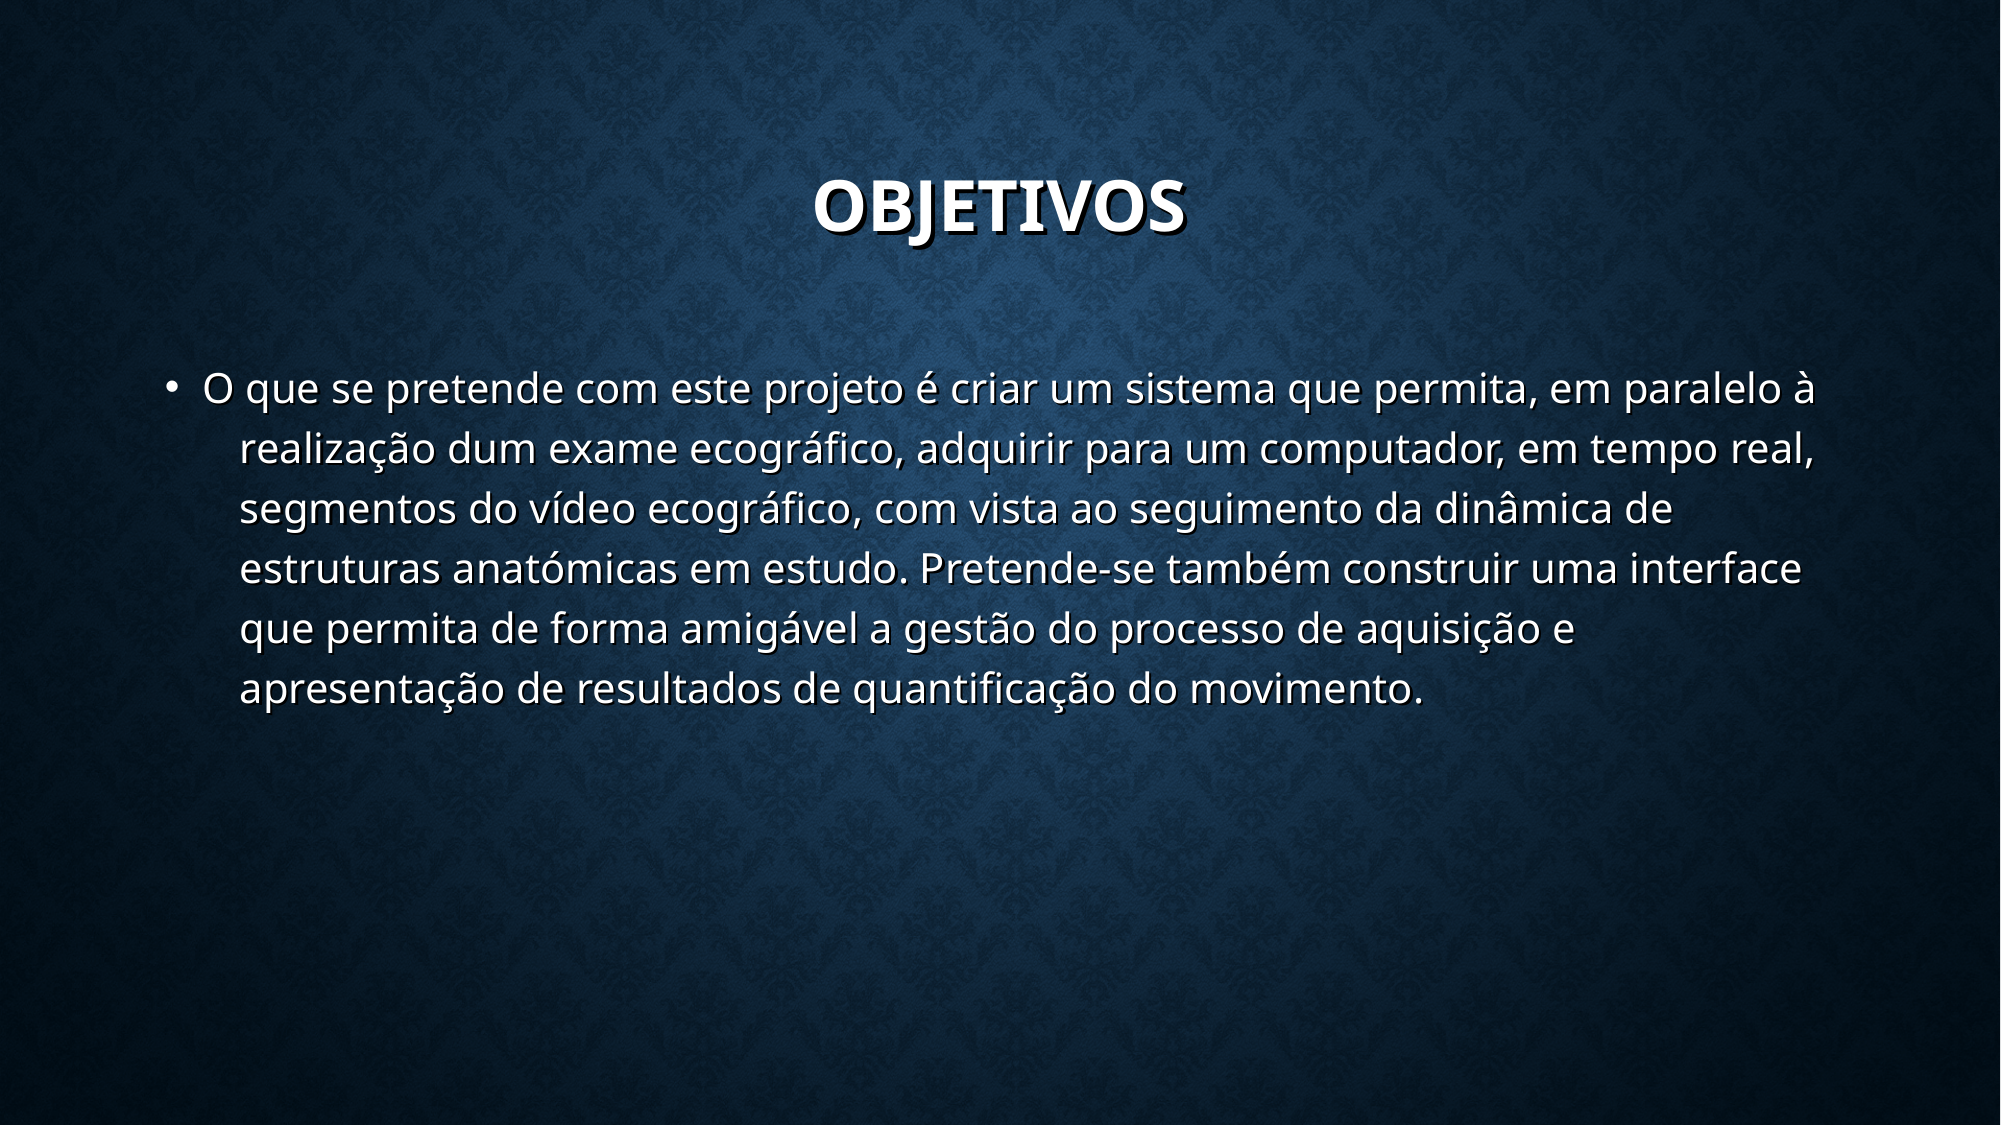

# Objetivos
O que se pretende com este projeto é criar um sistema que permita, em paralelo à realização dum exame ecográfico, adquirir para um computador, em tempo real, segmentos do vídeo ecográfico, com vista ao seguimento da dinâmica de estruturas anatómicas em estudo. Pretende-se também construir uma interface que permita de forma amigável a gestão do processo de aquisição e apresentação de resultados de quantificação do movimento.